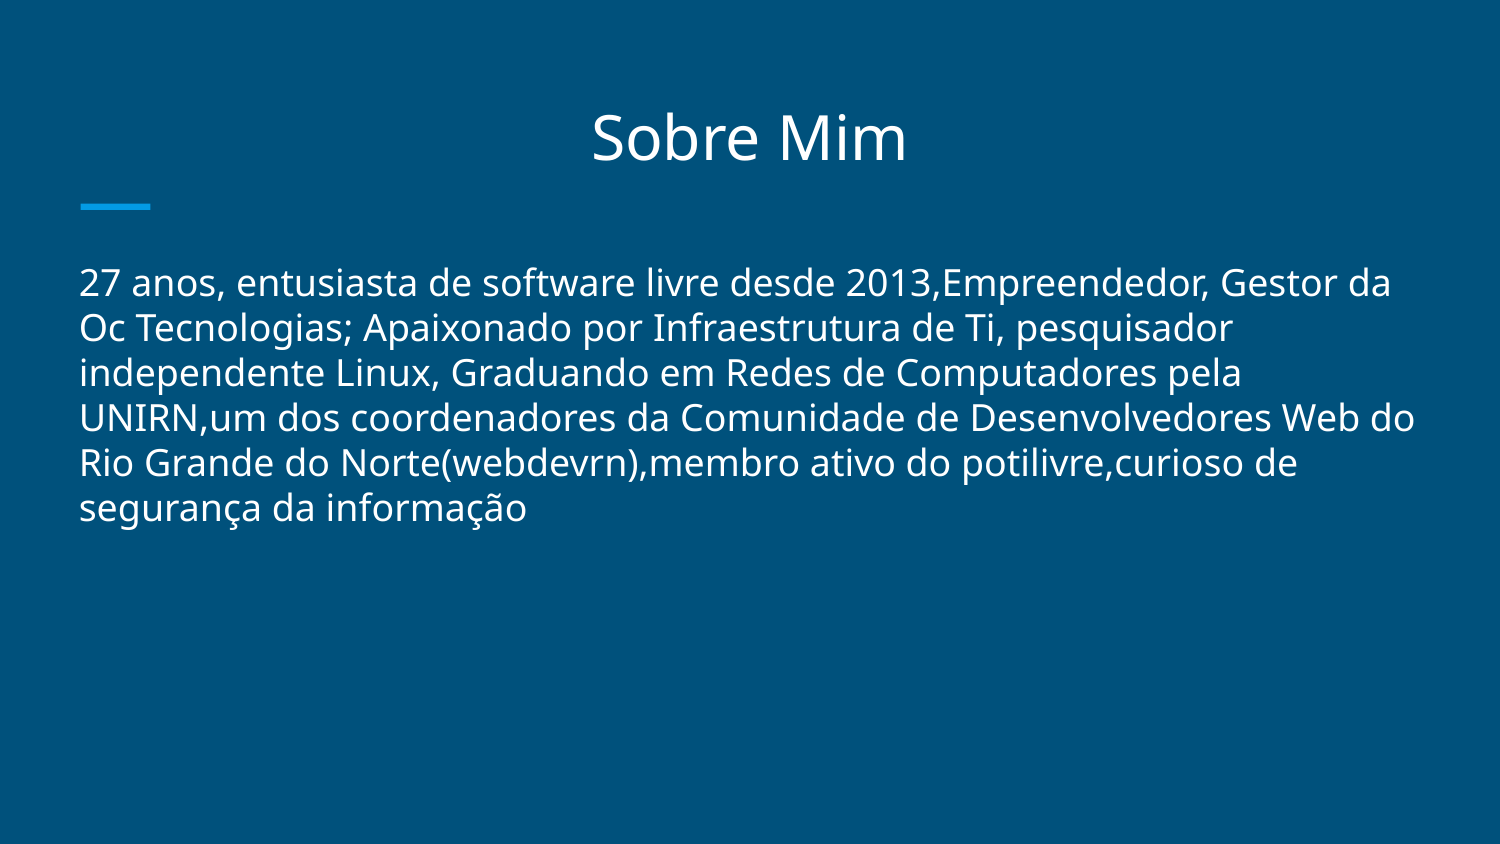

# Sobre Mim
27 anos, entusiasta de software livre desde 2013,Empreendedor, Gestor da Oc Tecnologias; Apaixonado por Infraestrutura de Ti, pesquisador independente Linux, Graduando em Redes de Computadores pela UNIRN,um dos coordenadores da Comunidade de Desenvolvedores Web do Rio Grande do Norte(webdevrn),membro ativo do potilivre,curioso de segurança da informação